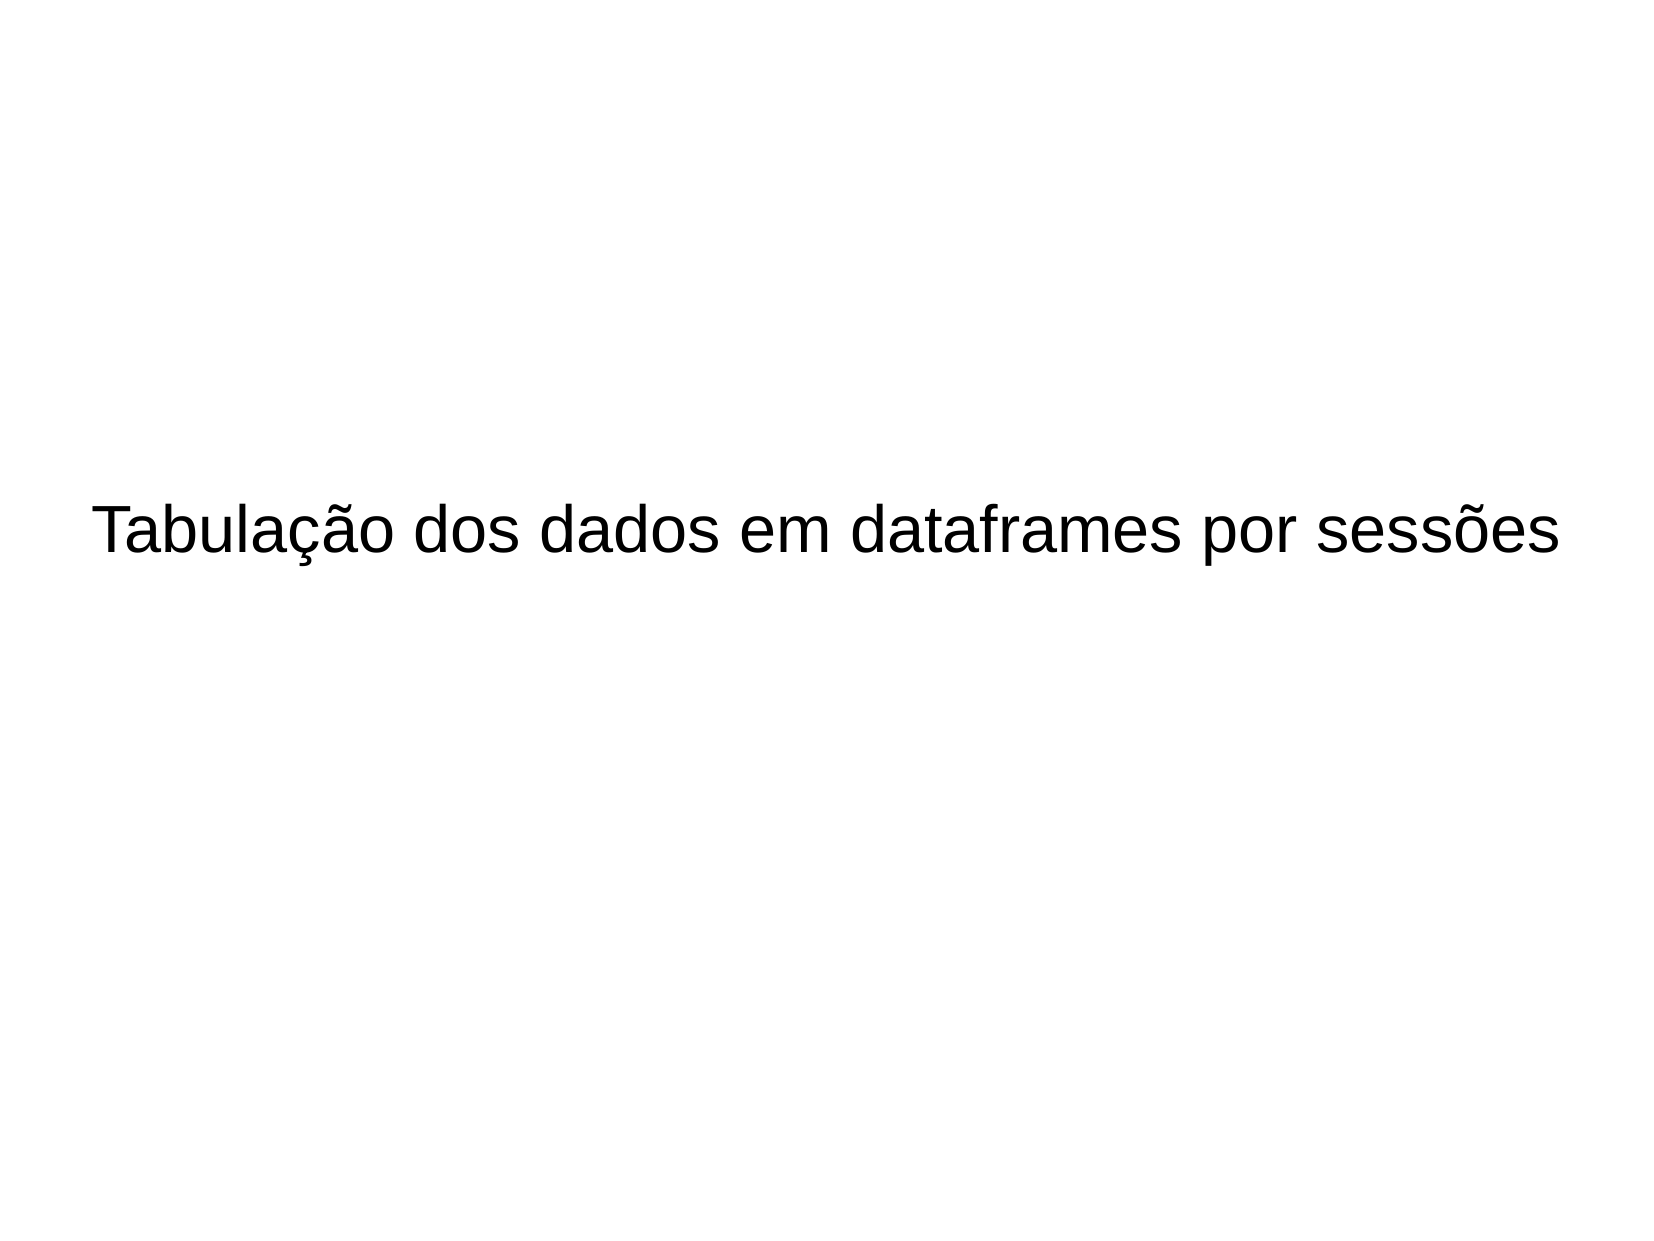

# Tabulação dos dados em dataframes por sessões